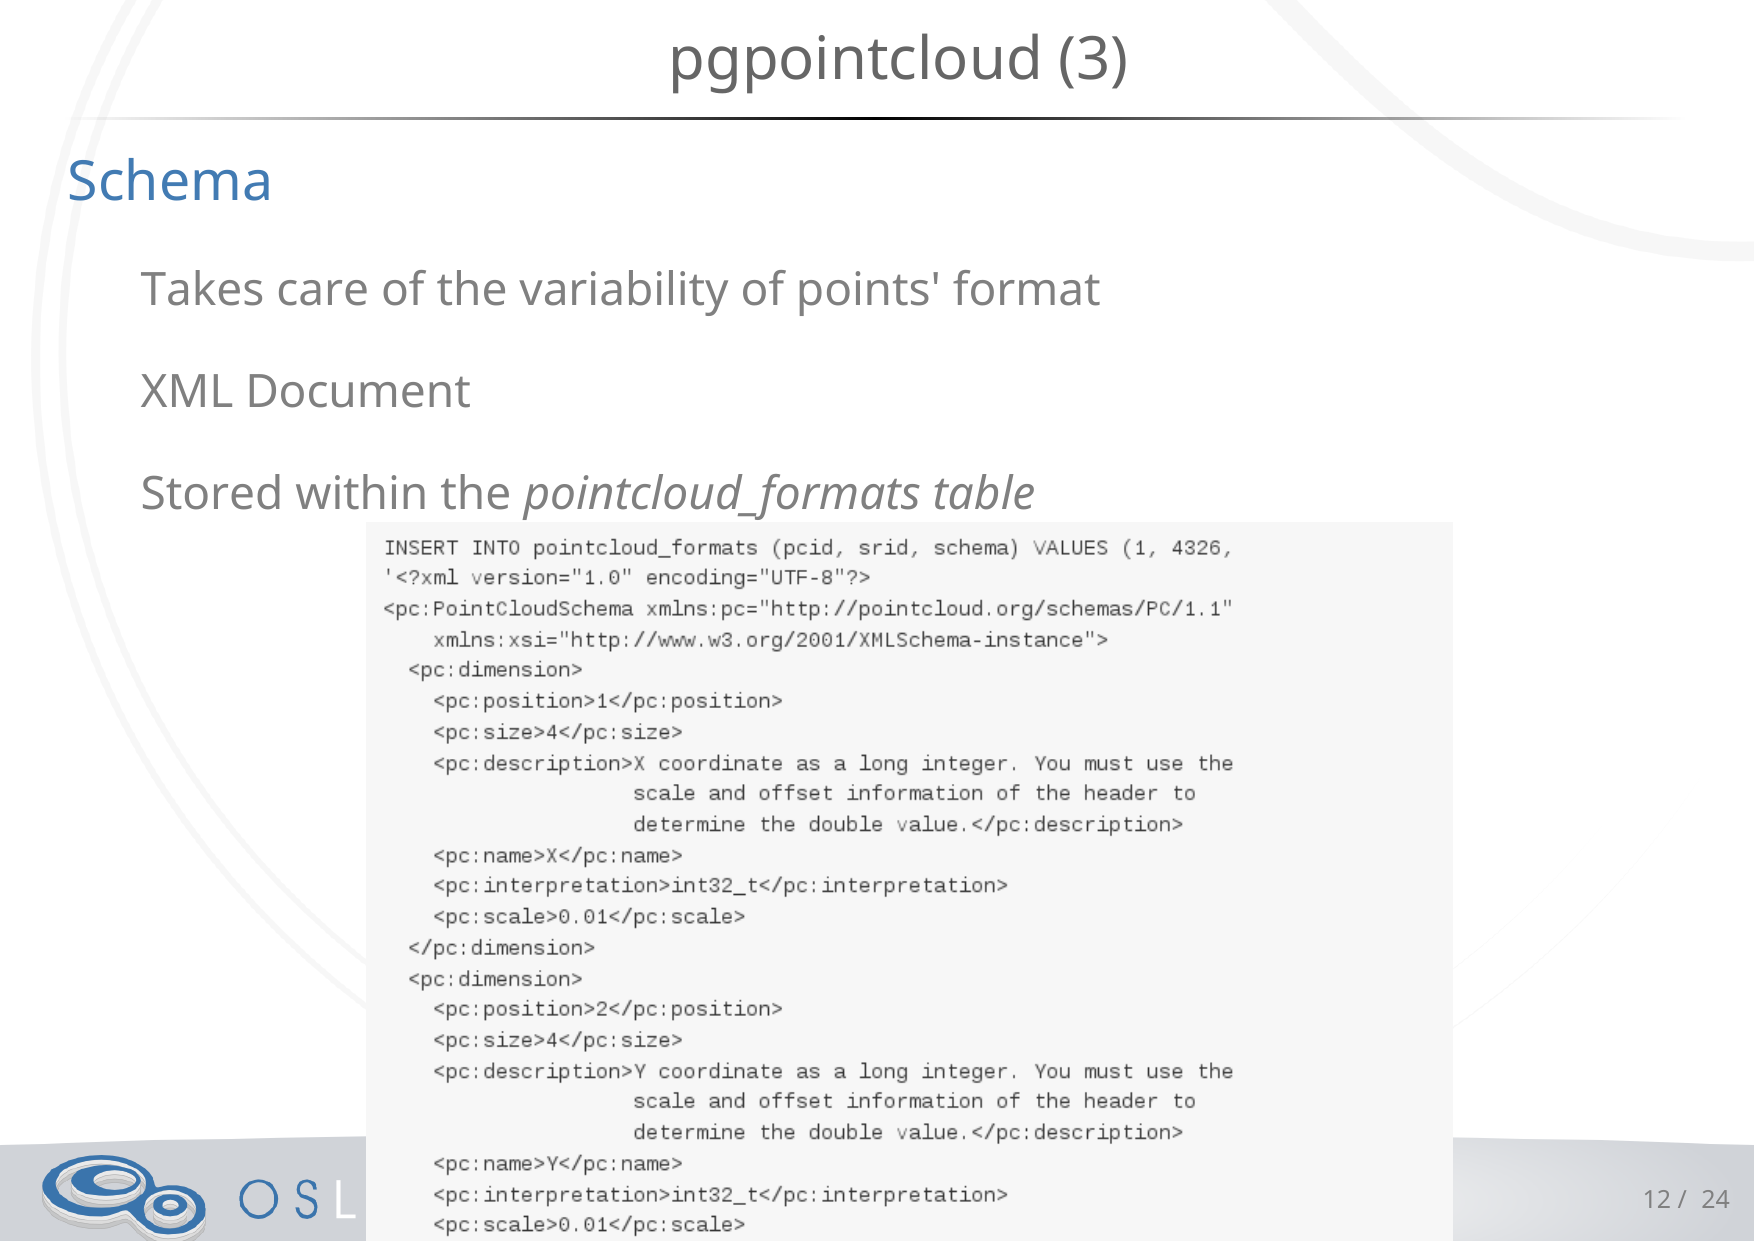

# pgpointcloud (3)
Schema
Takes care of the variability of points' format
XML Document
Stored within the pointcloud_formats table